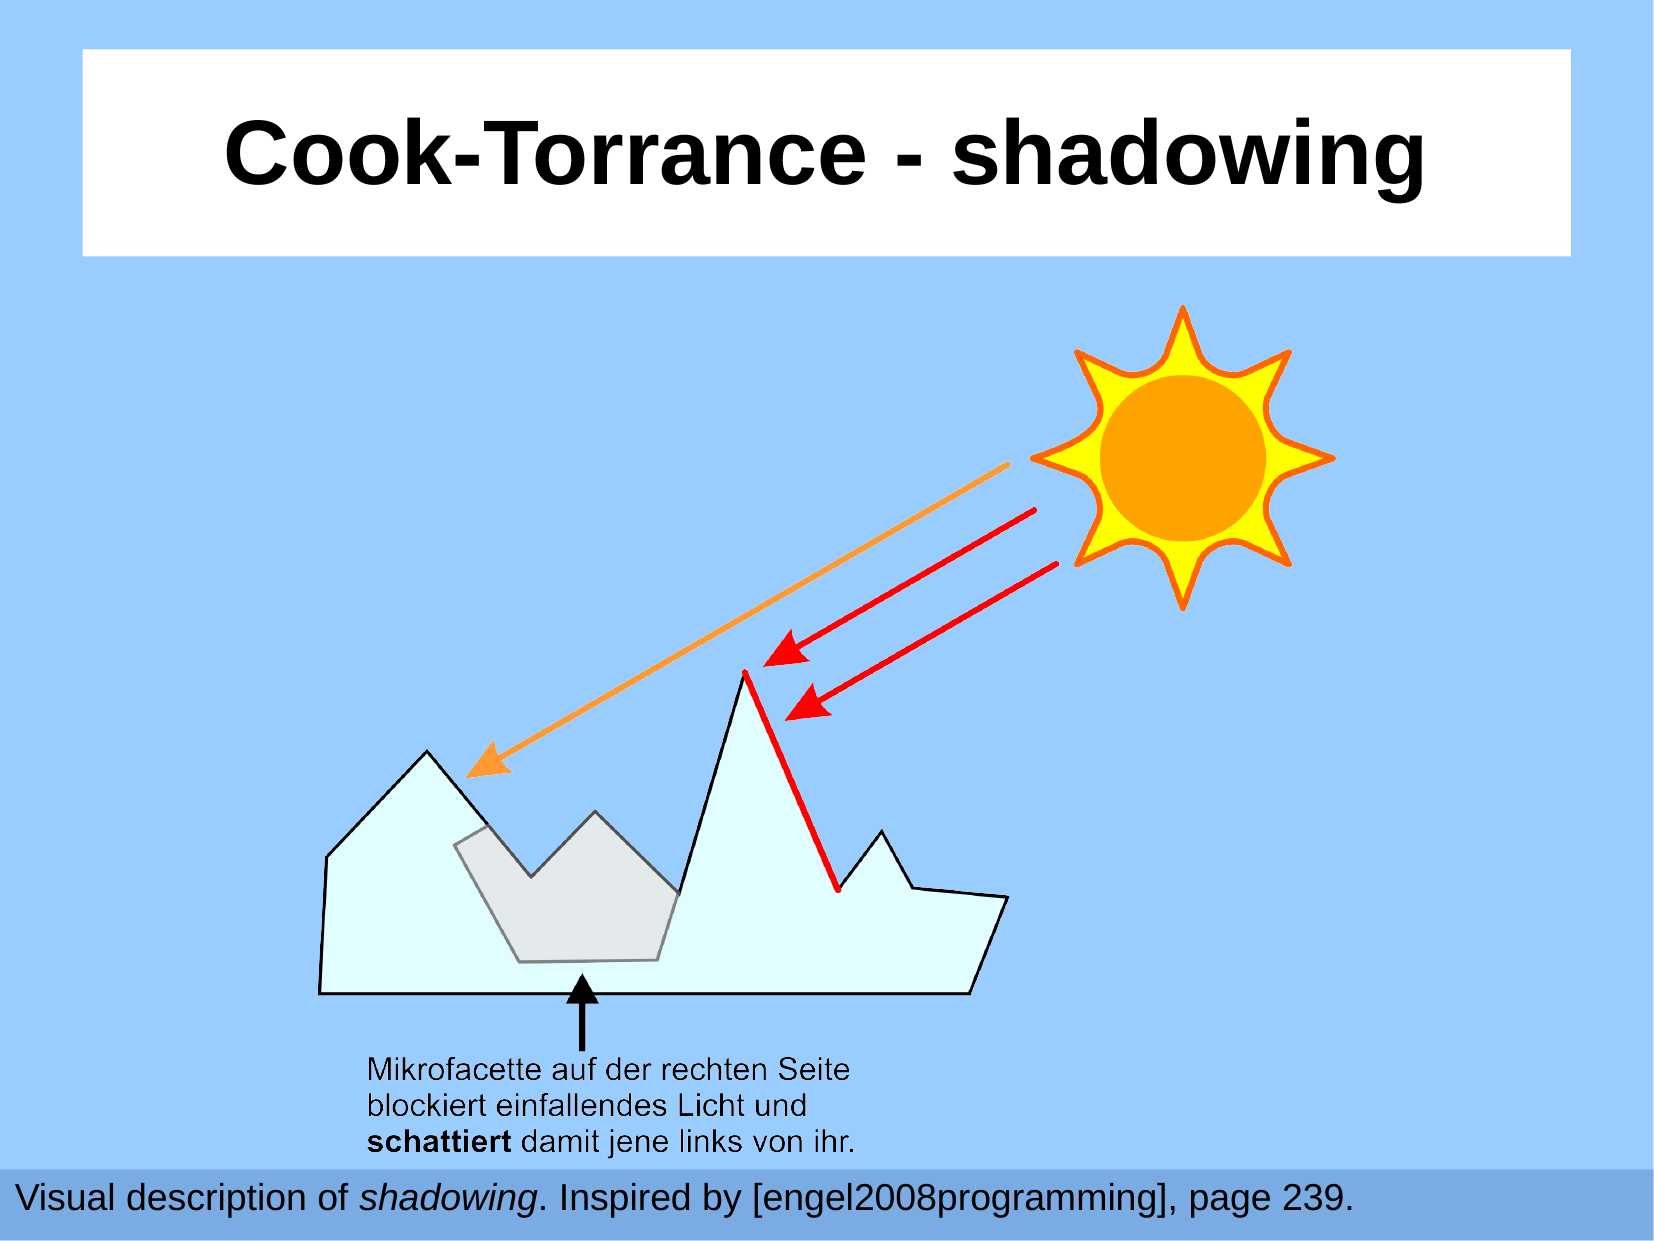

# Cook-Torrance - shadowing
Visual description of shadowing. Inspired by [engel2008programming], page 239.